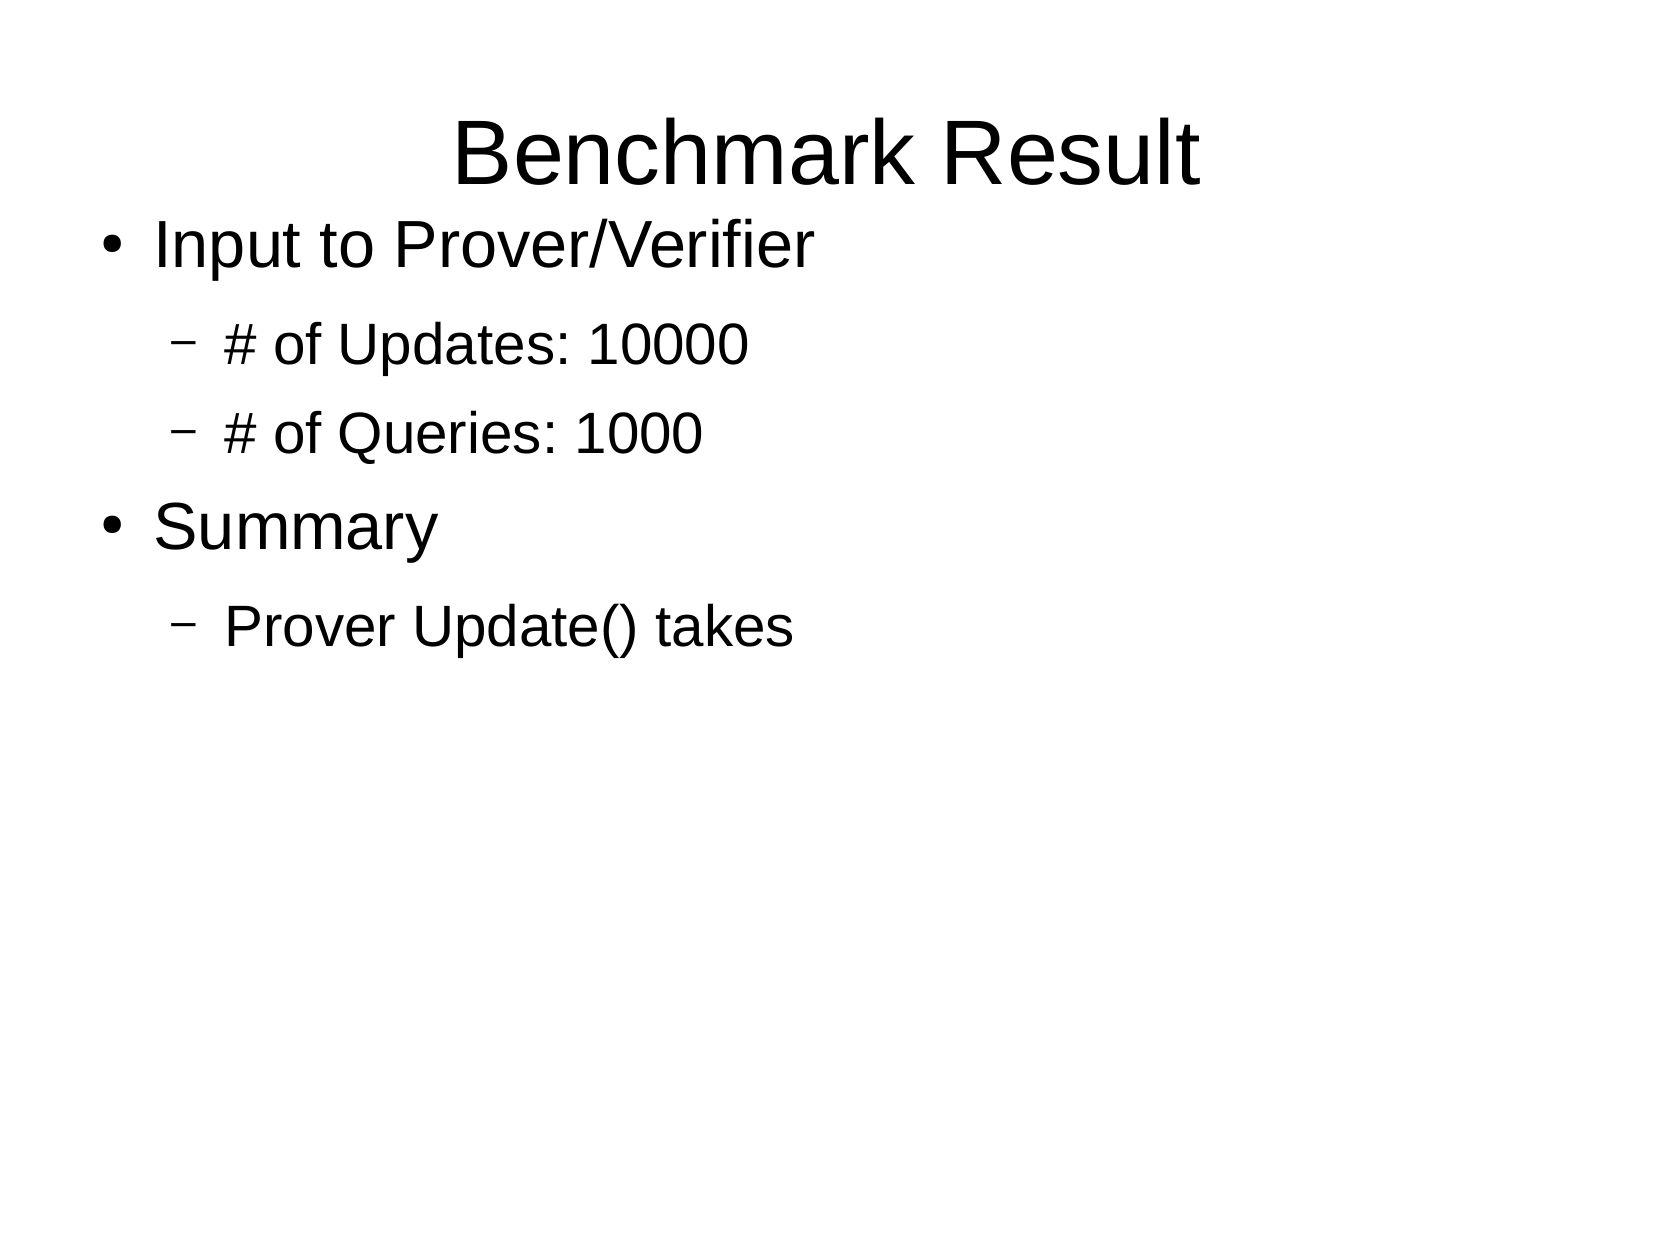

# Benchmark Result
Input to Prover/Verifier
# of Updates: 10000
# of Queries: 1000
Summary
Prover Update() takes